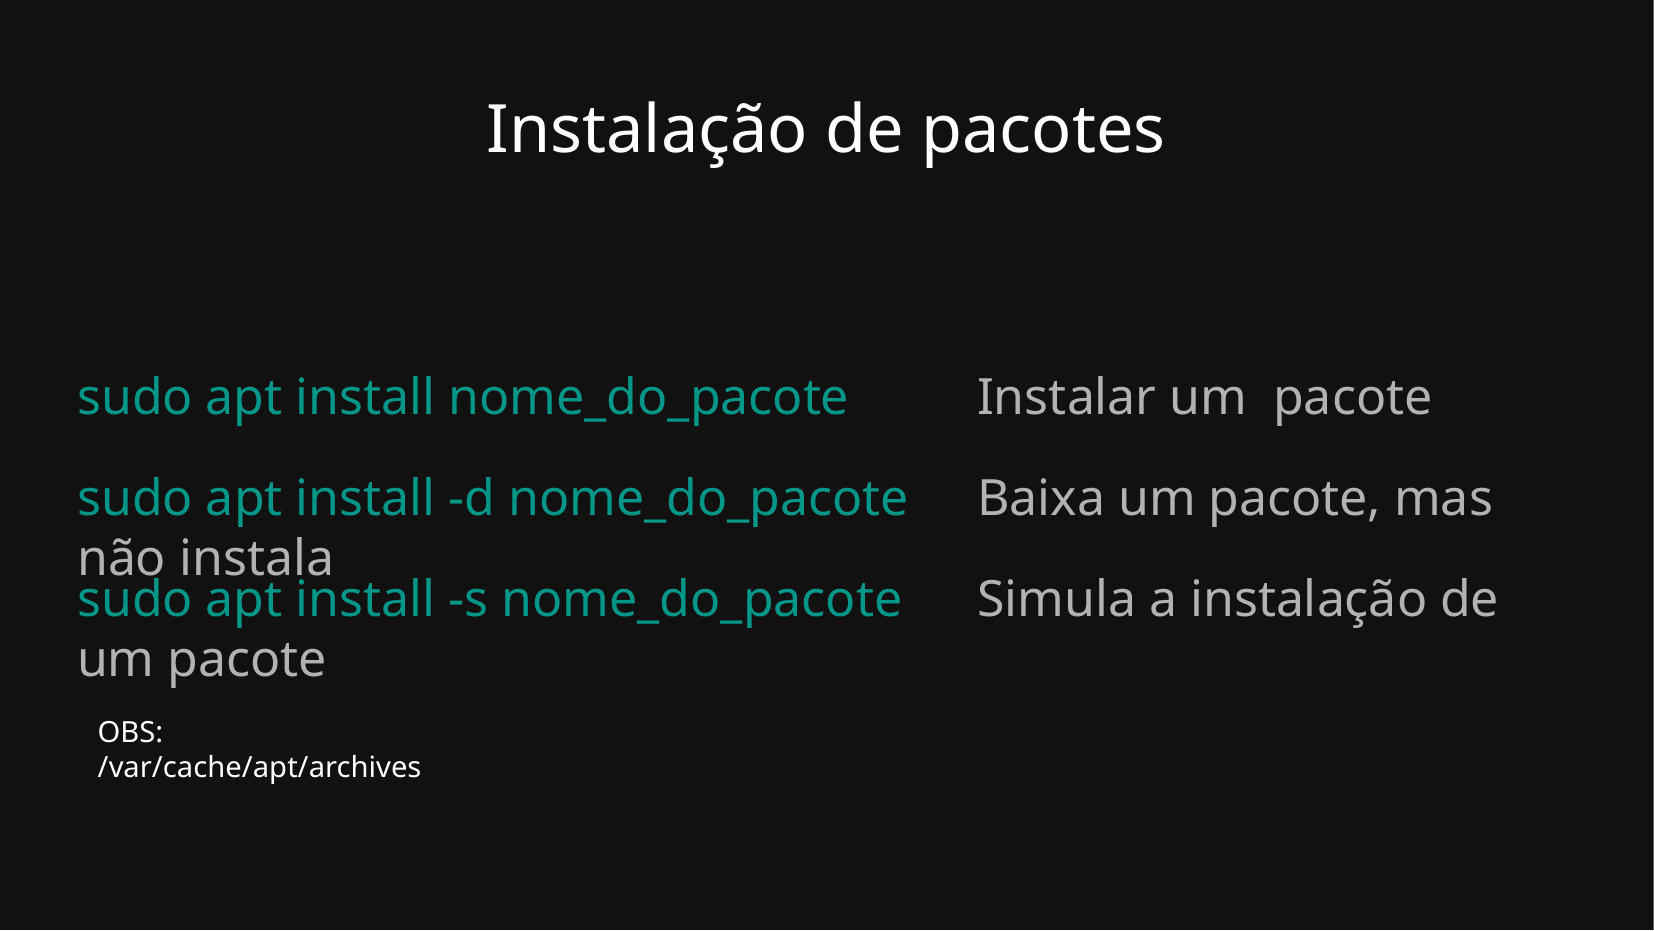

Instalação de pacotes
sudo apt install nome_do_pacote		Instalar um pacote
sudo apt install -d nome_do_pacote	Baixa um pacote, mas não instala
sudo apt install -s nome_do_pacote	Simula a instalação de um pacote
OBS: /var/cache/apt/archives